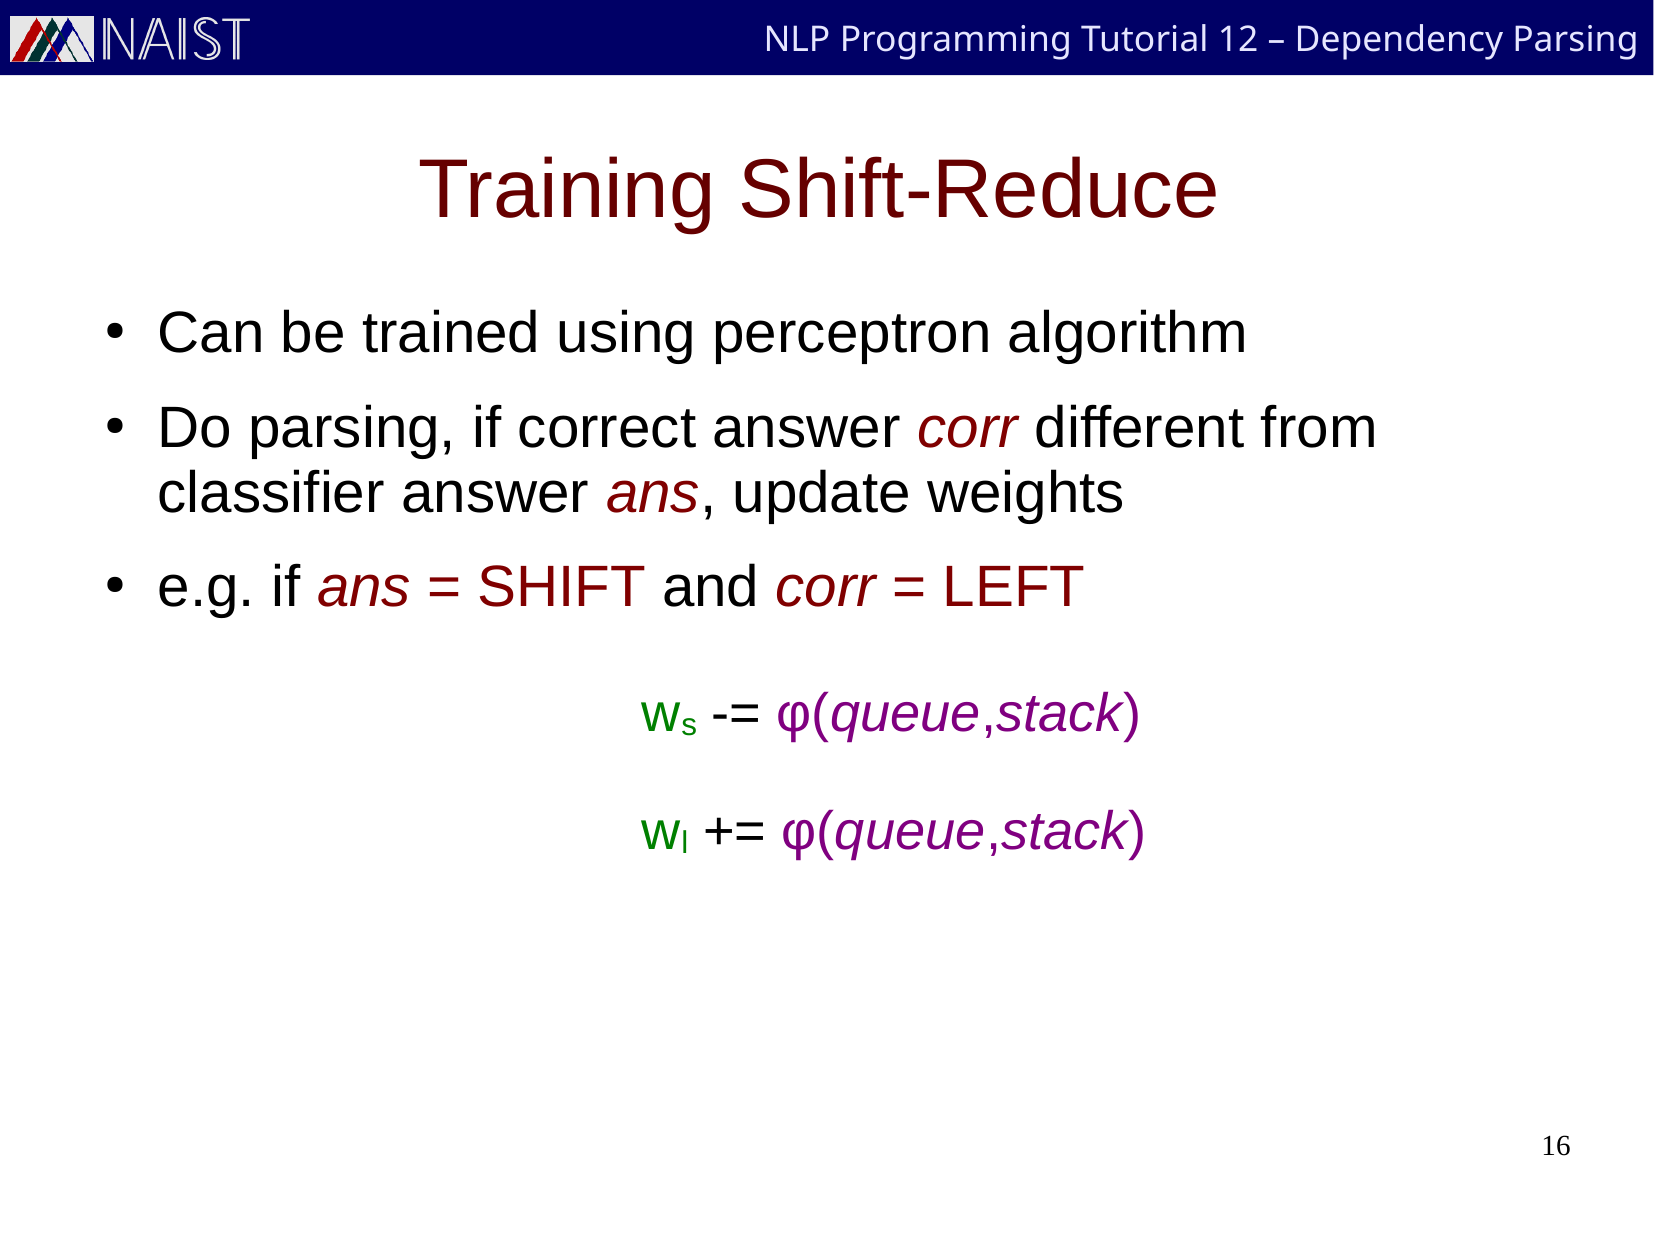

# Training Shift-Reduce
Can be trained using perceptron algorithm
Do parsing, if correct answer corr different from classifier answer ans, update weights
e.g. if ans = SHIFT and corr = LEFT
ws -= φ(queue,stack)
wl += φ(queue,stack)
16